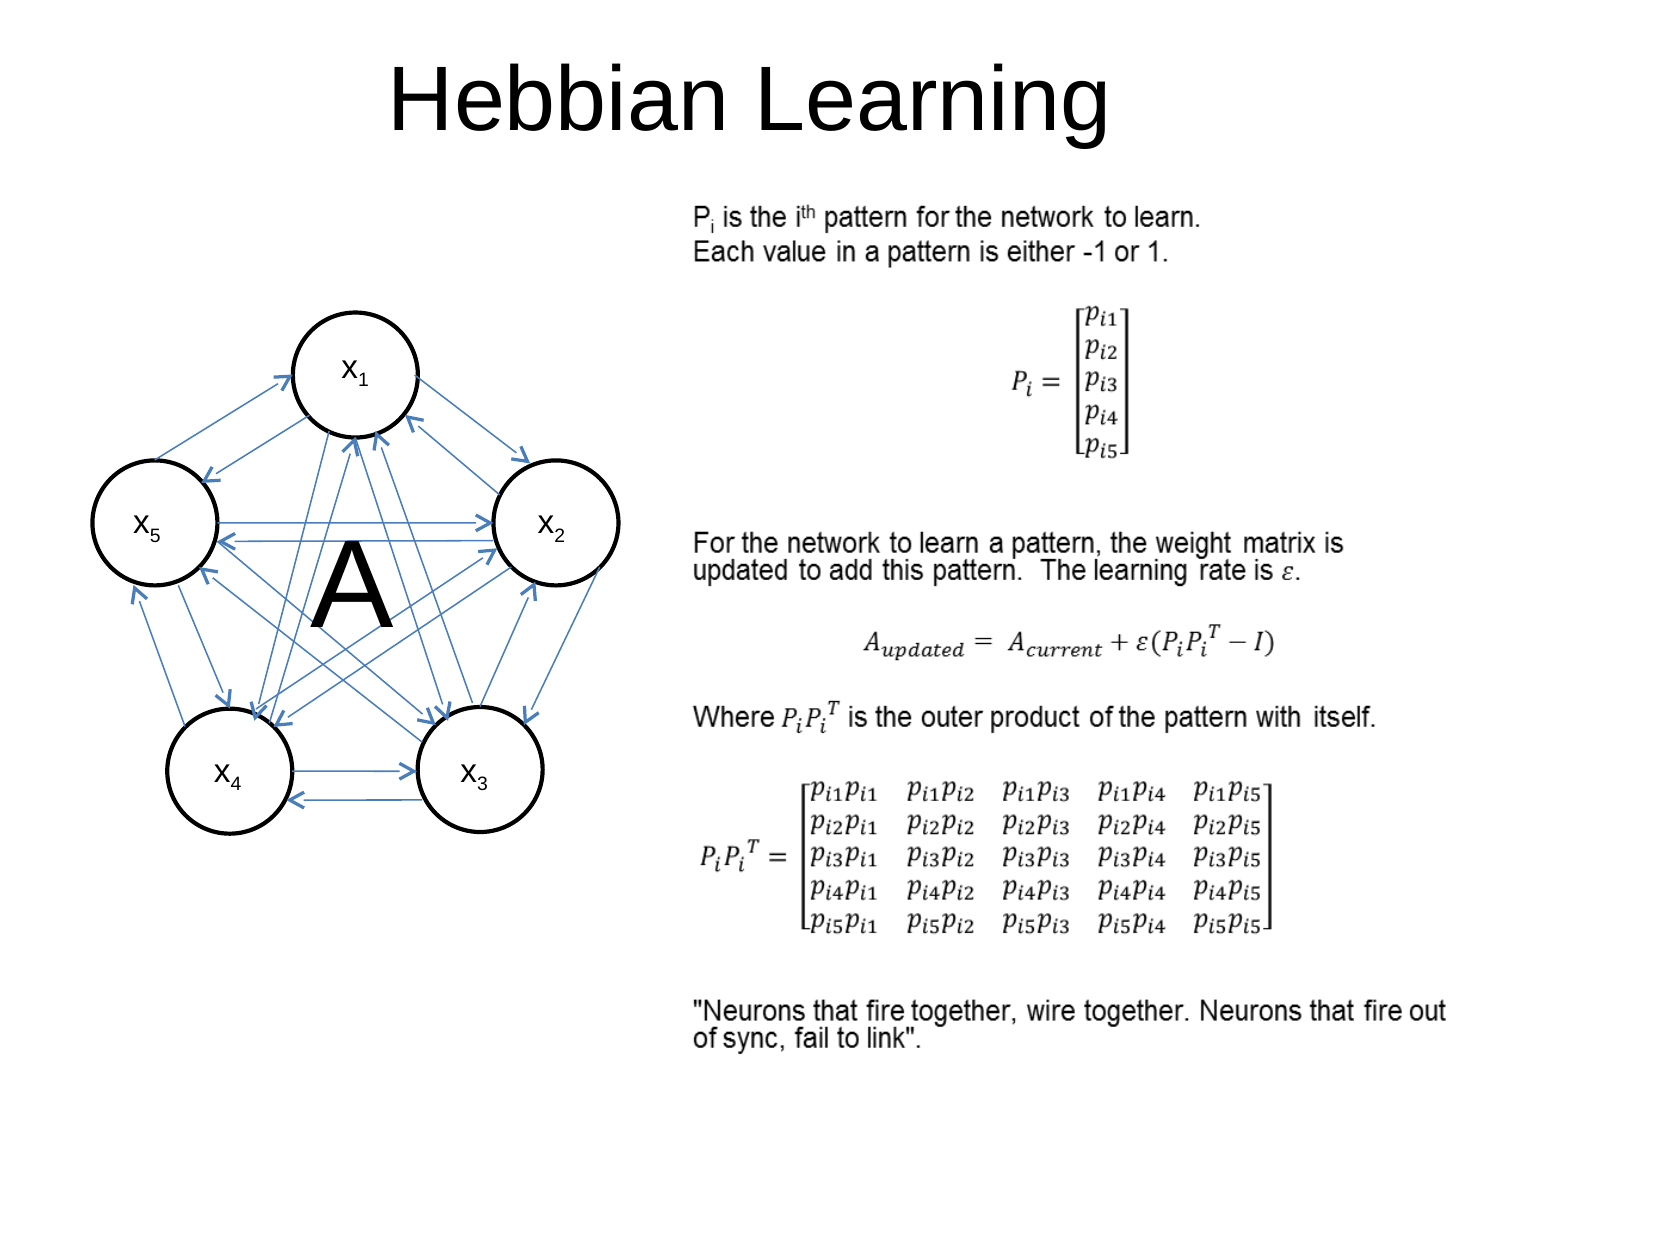

# Hebbian Learning
x1
x5
x2
A
x4
x3